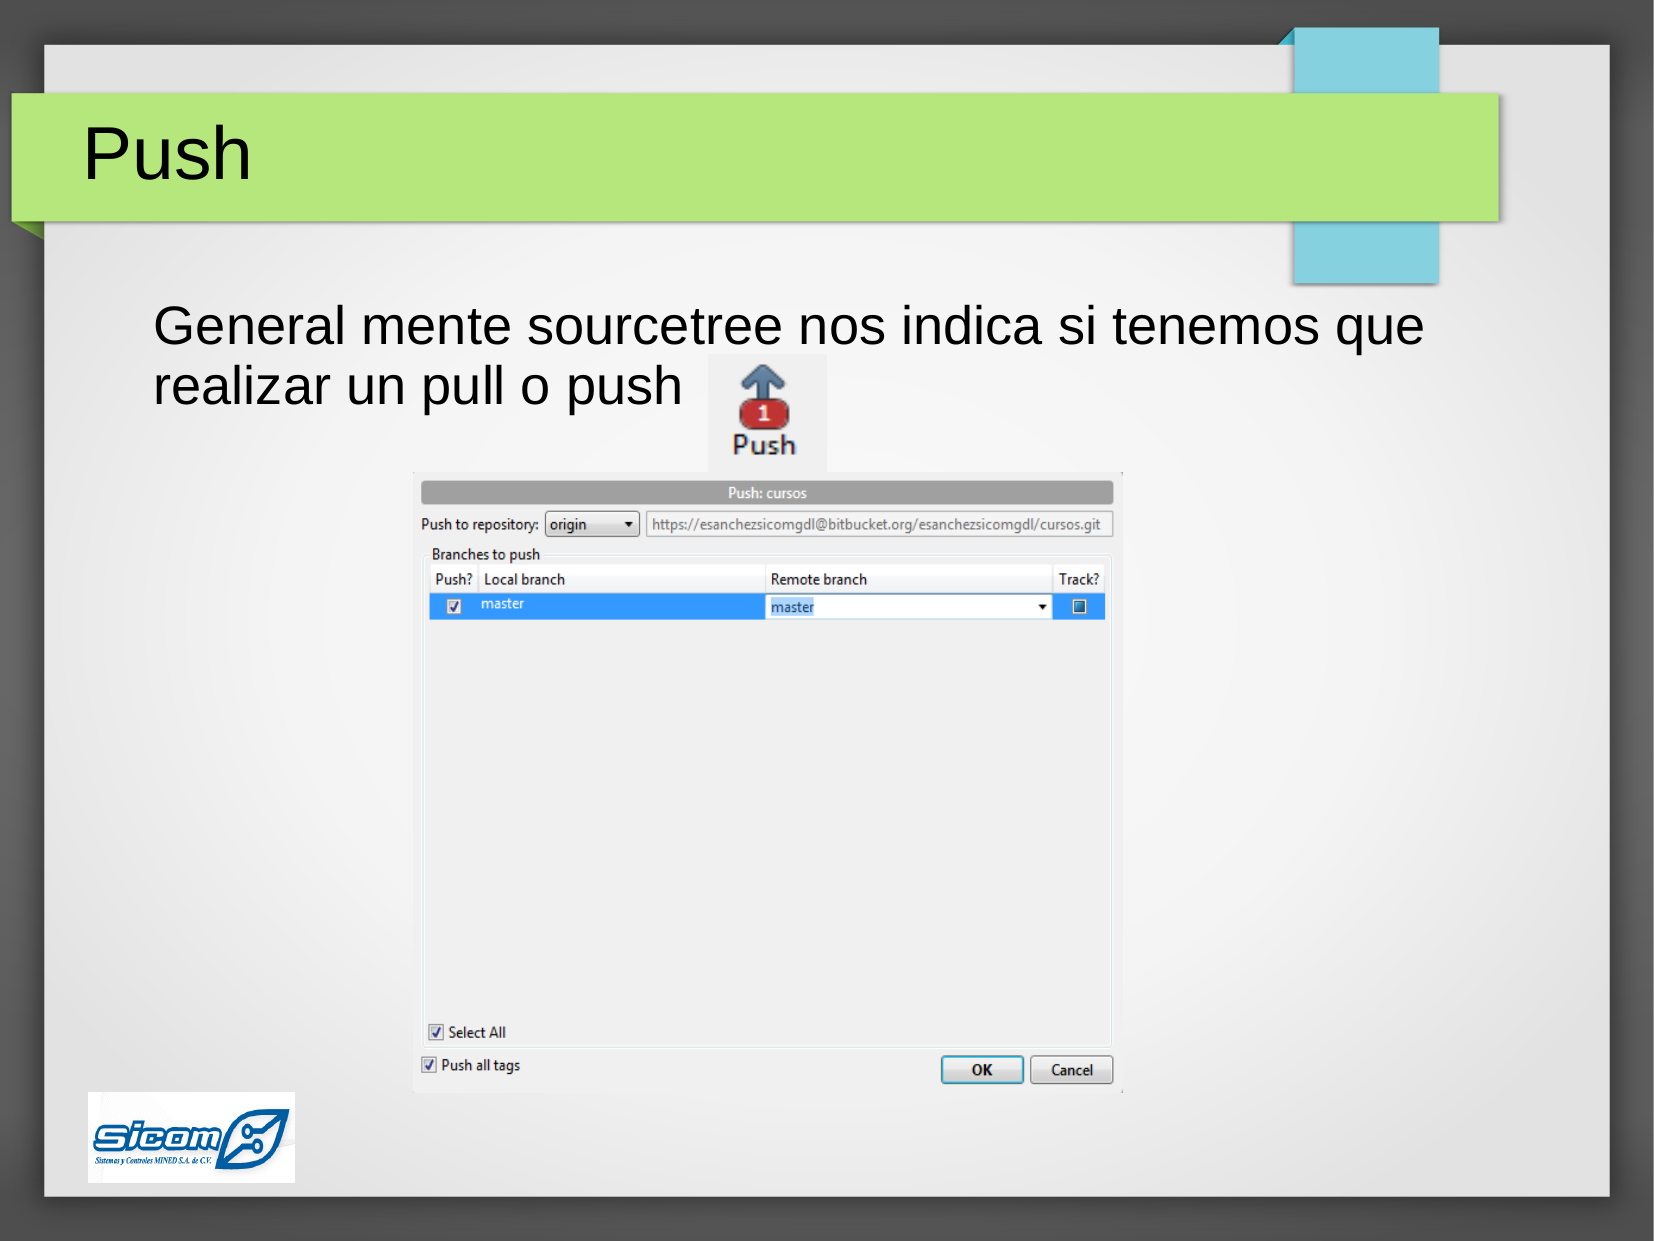

# Push
General mente sourcetree nos indica si tenemos que realizar un pull o push